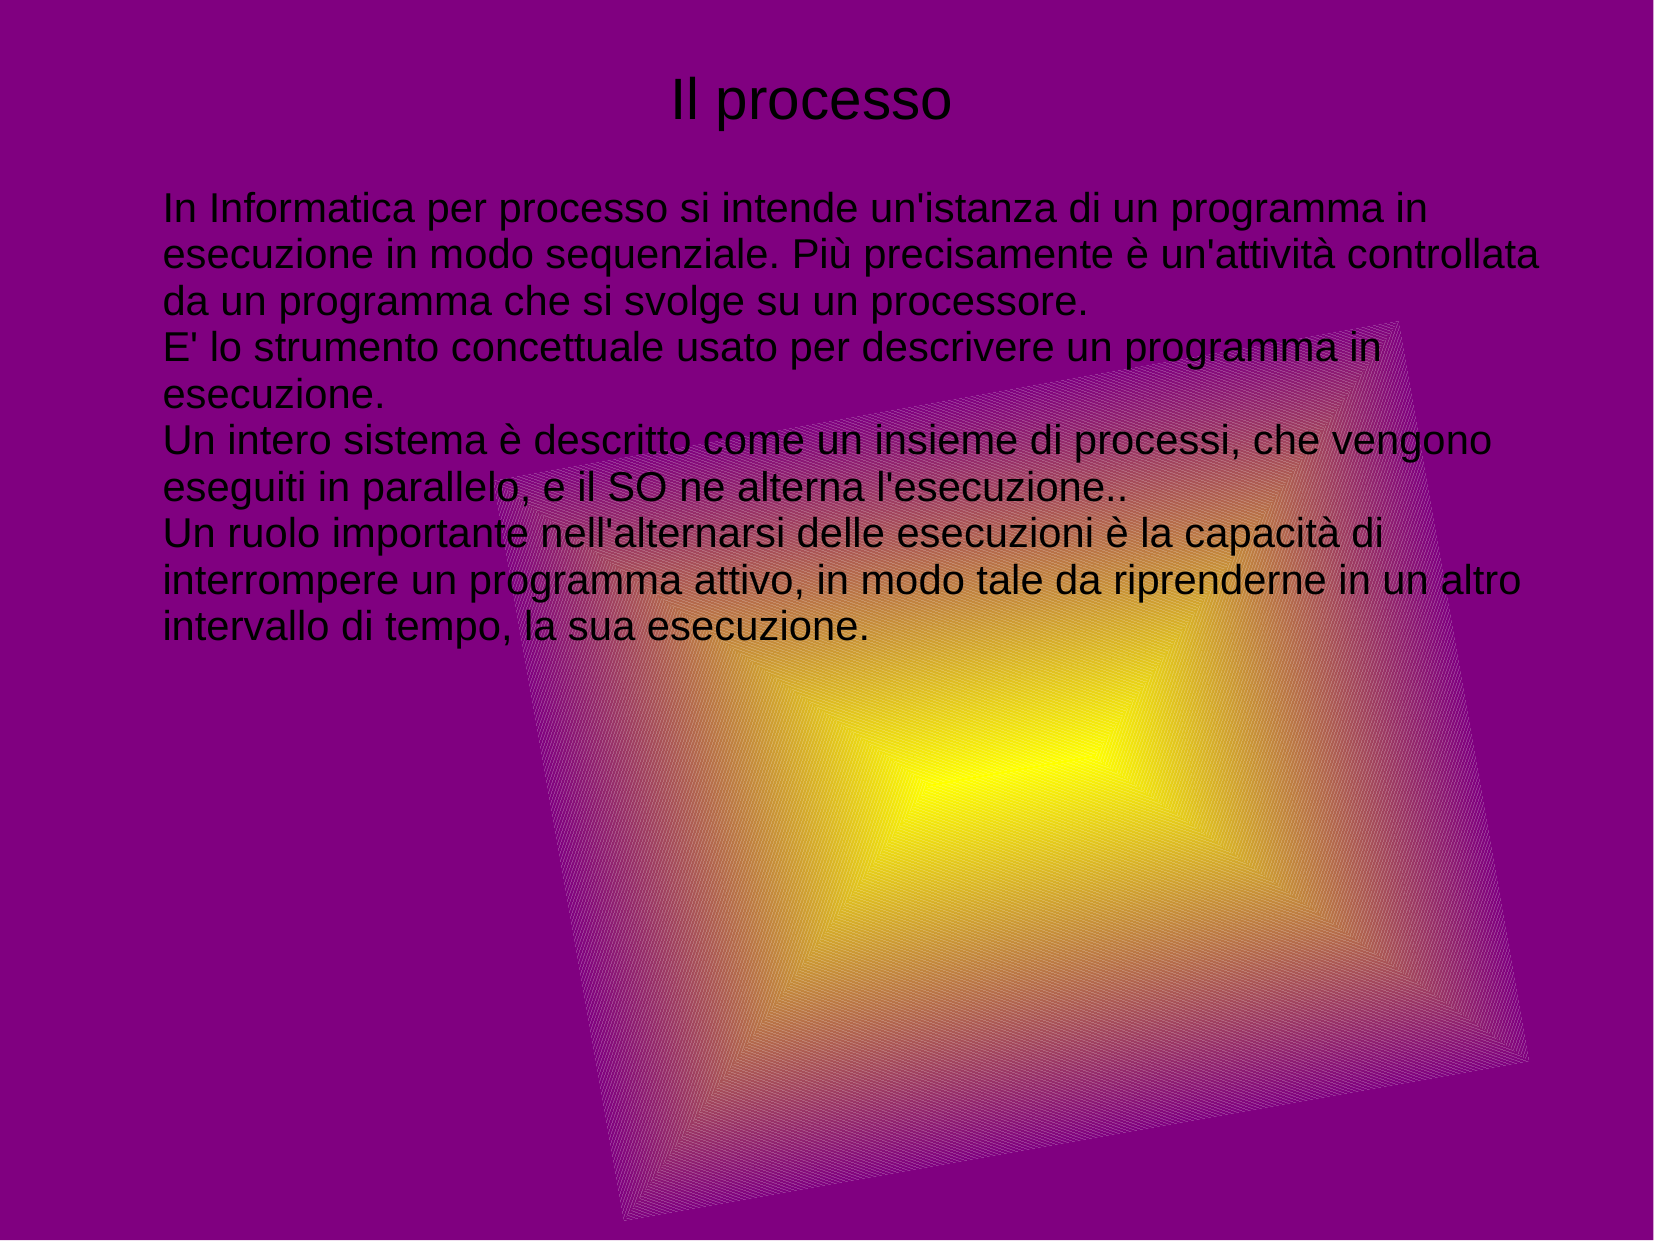

Il processo
In Informatica per processo si intende un'istanza di un programma in esecuzione in modo sequenziale. Più precisamente è un'attività controllata da un programma che si svolge su un processore.
E' lo strumento concettuale usato per descrivere un programma in esecuzione.
Un intero sistema è descritto come un insieme di processi, che vengono eseguiti in parallelo, e il SO ne alterna l'esecuzione..
Un ruolo importante nell'alternarsi delle esecuzioni è la capacità di interrompere un programma attivo, in modo tale da riprenderne in un altro intervallo di tempo, la sua esecuzione.